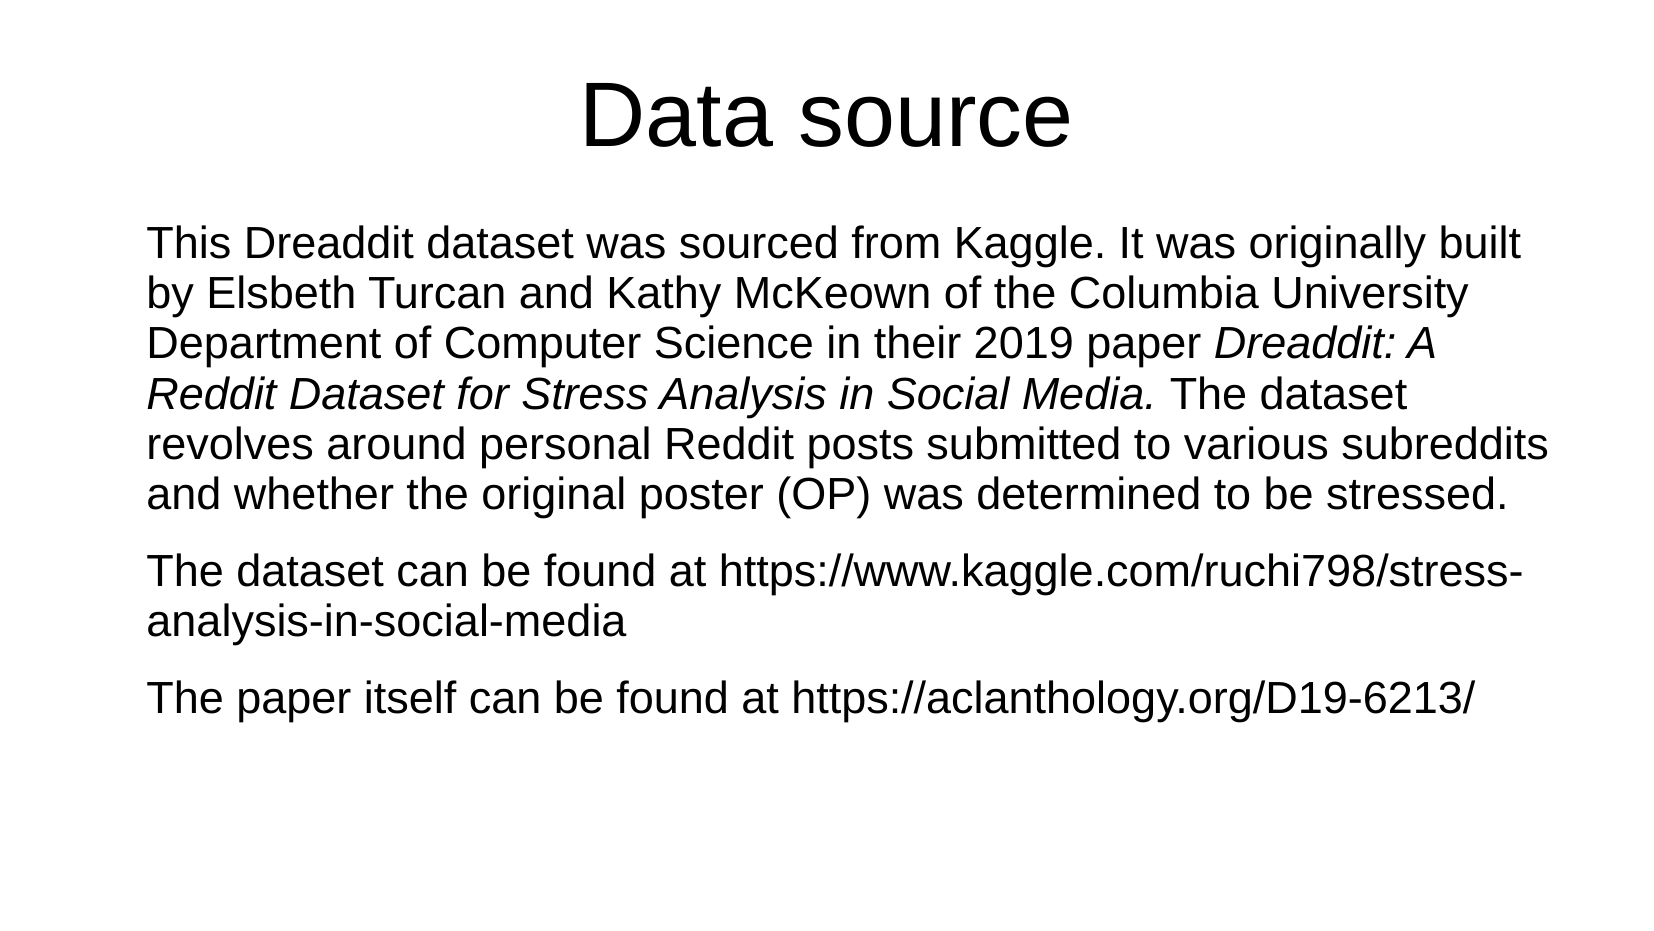

# Data source
This Dreaddit dataset was sourced from Kaggle. It was originally built by Elsbeth Turcan and Kathy McKeown of the Columbia University Department of Computer Science in their 2019 paper Dreaddit: A Reddit Dataset for Stress Analysis in Social Media. The dataset revolves around personal Reddit posts submitted to various subreddits and whether the original poster (OP) was determined to be stressed.
The dataset can be found at https://www.kaggle.com/ruchi798/stress-analysis-in-social-media
The paper itself can be found at https://aclanthology.org/D19-6213/